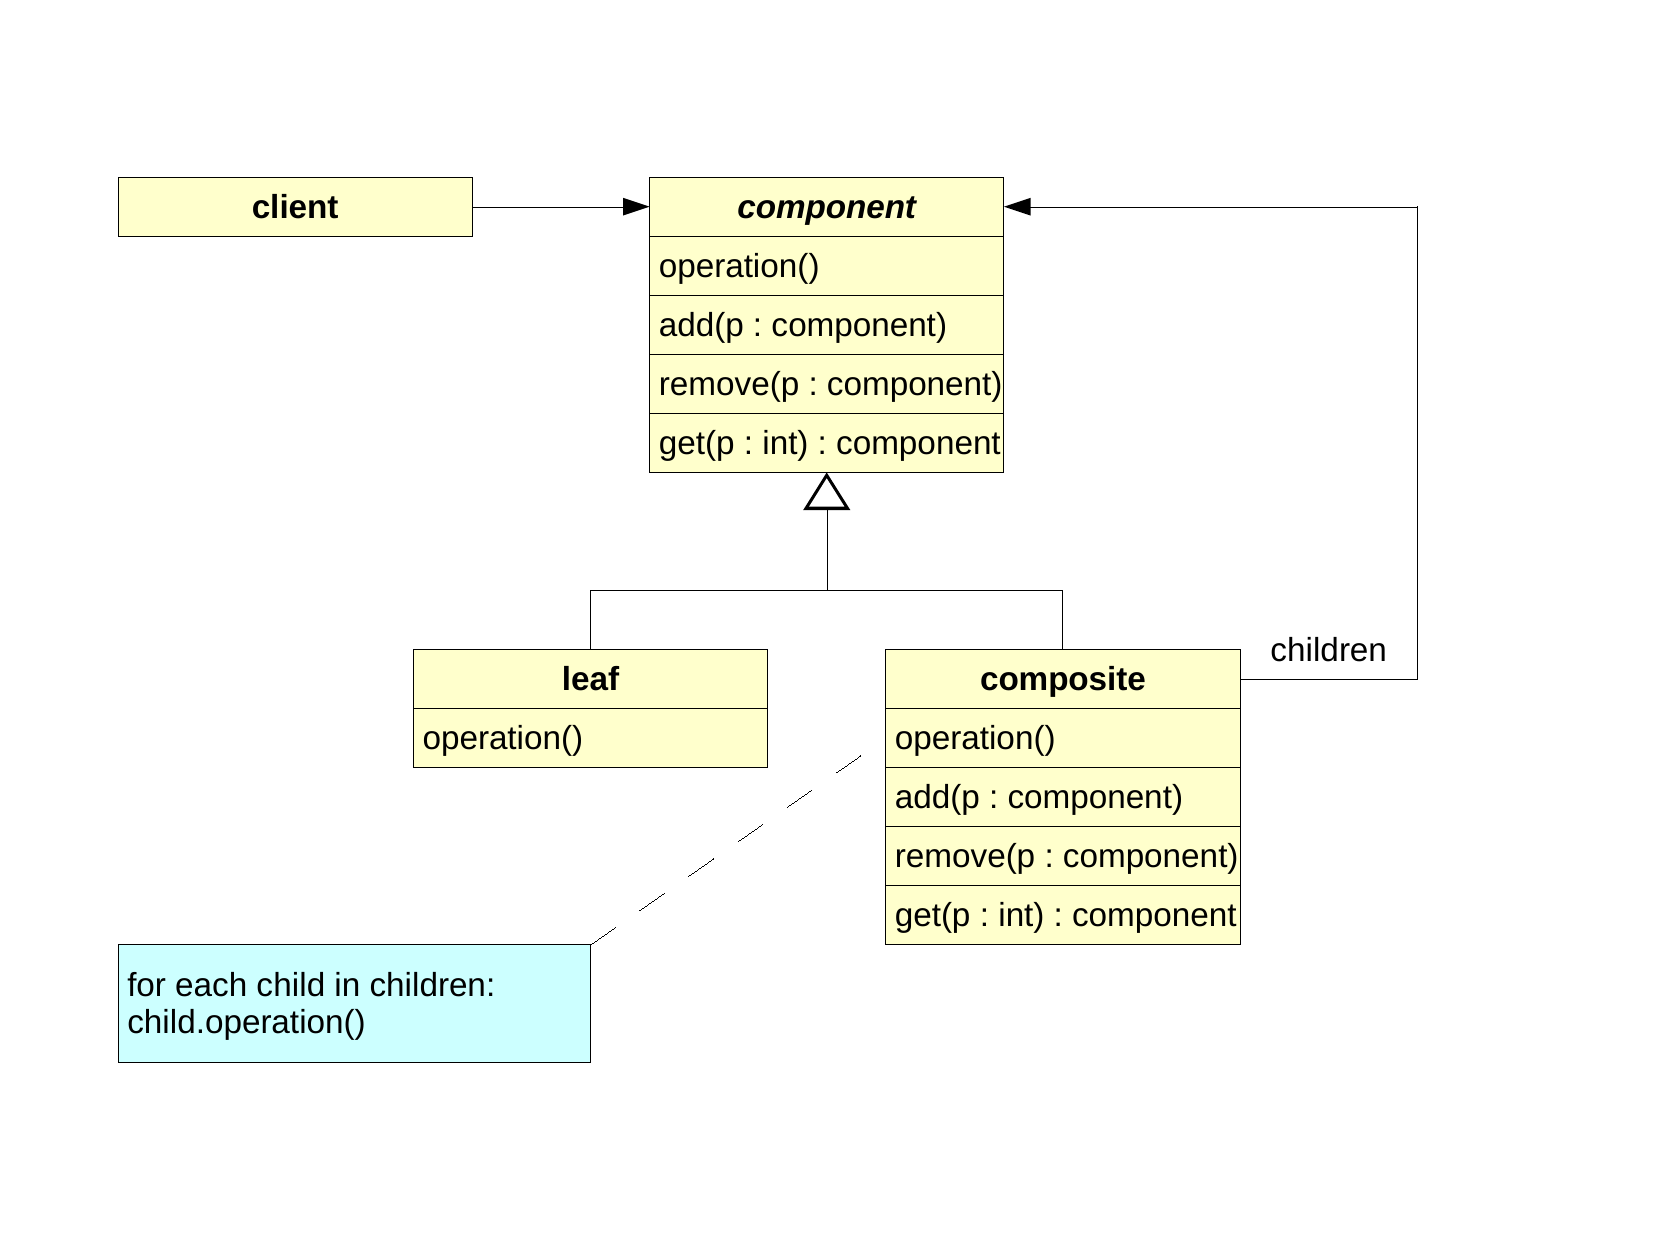

client
component
 operation()
 add(p : component)
 remove(p : component)
 get(p : int) : component
children
leaf
 operation()
composite
 operation()
 add(p : component)
 remove(p : component)
 get(p : int) : component
 for each child in children:
 child.operation()